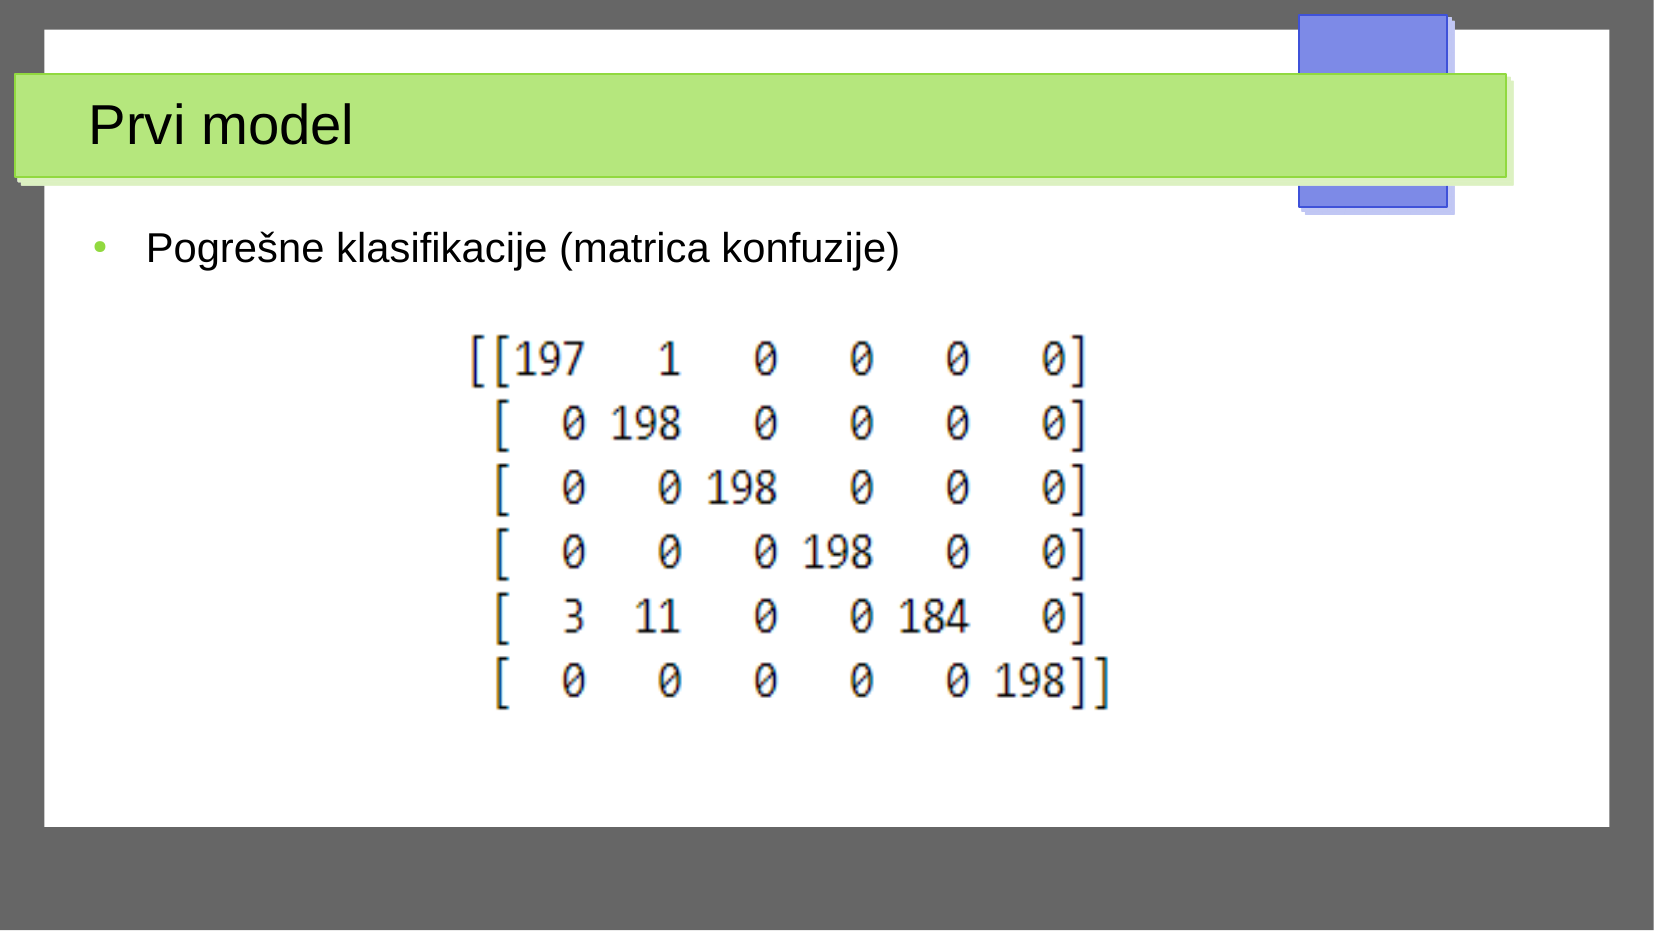

# Prvi model
Pogrešne klasifikacije (matrica konfuzije)